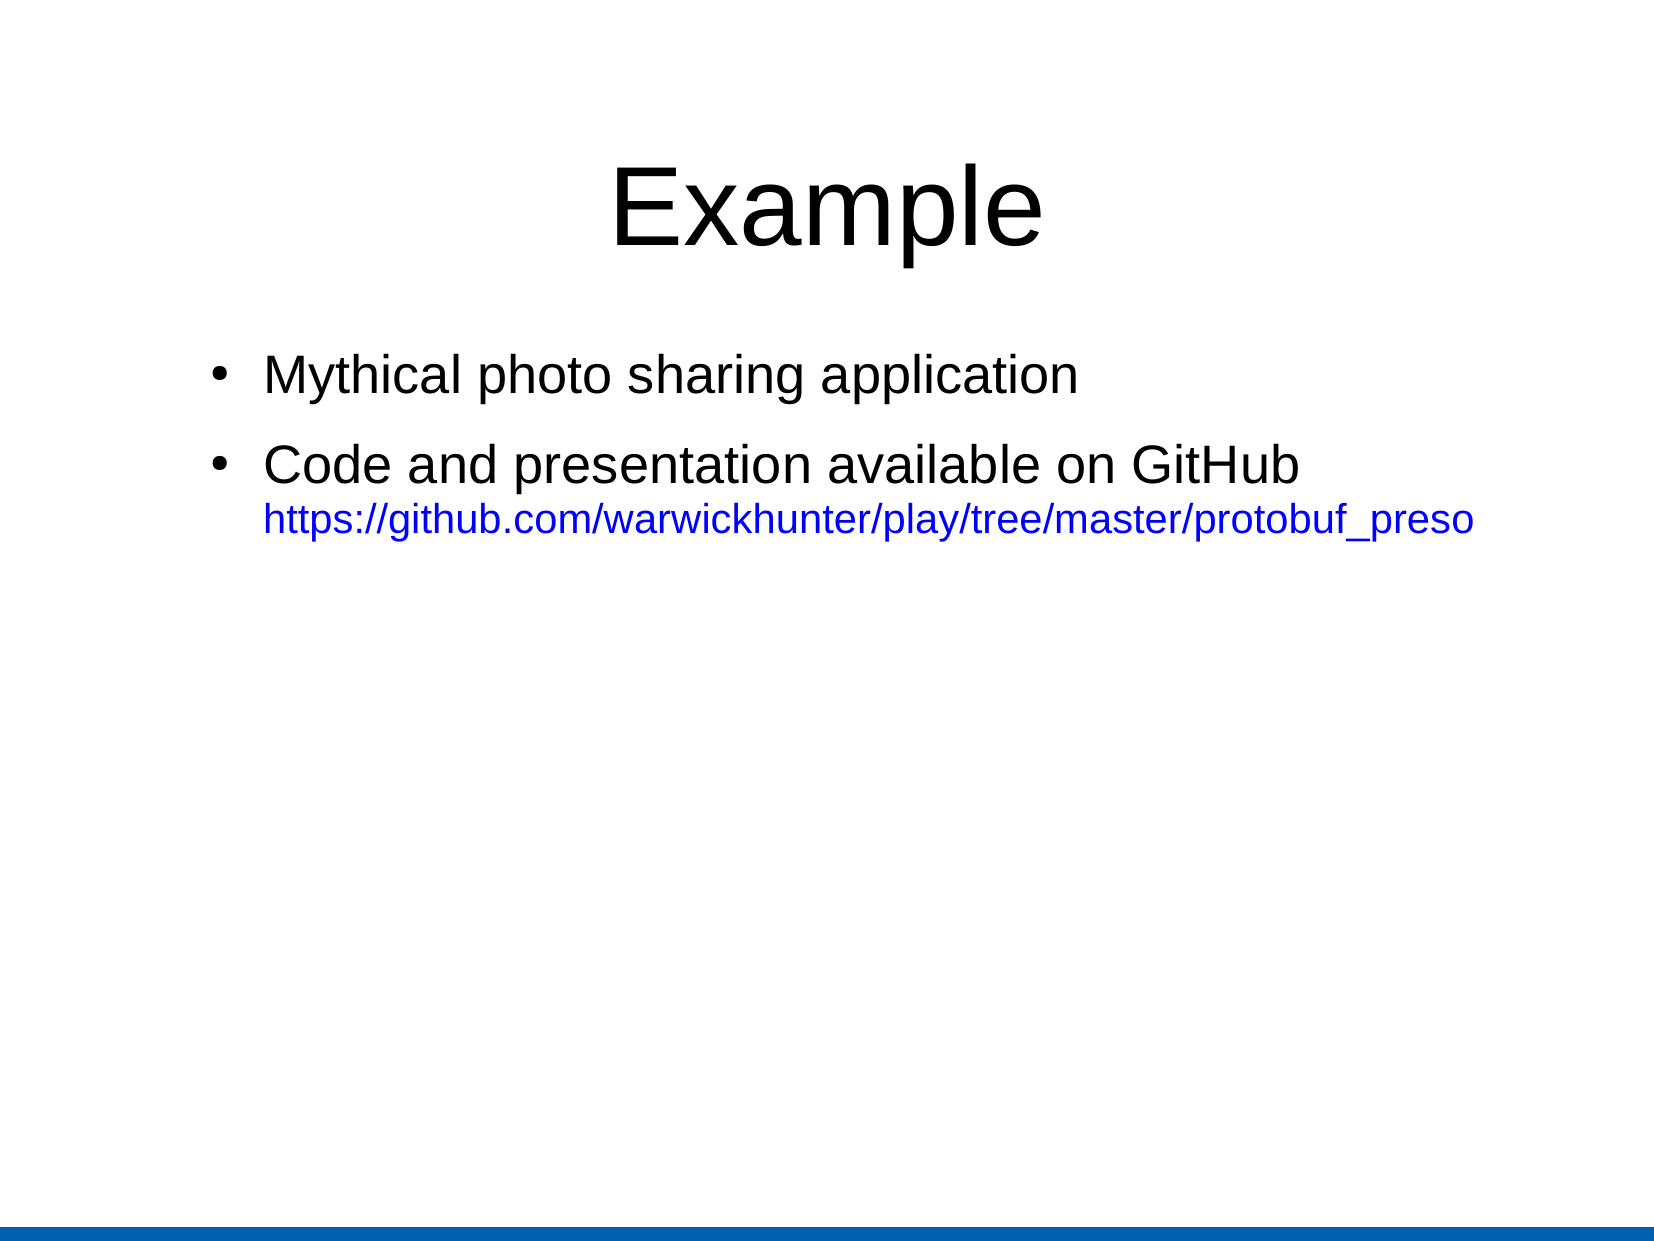

# Example
Mythical photo sharing application
Code and presentation available on GitHub
https://github.com/warwickhunter/play/tree/master/protobuf_preso